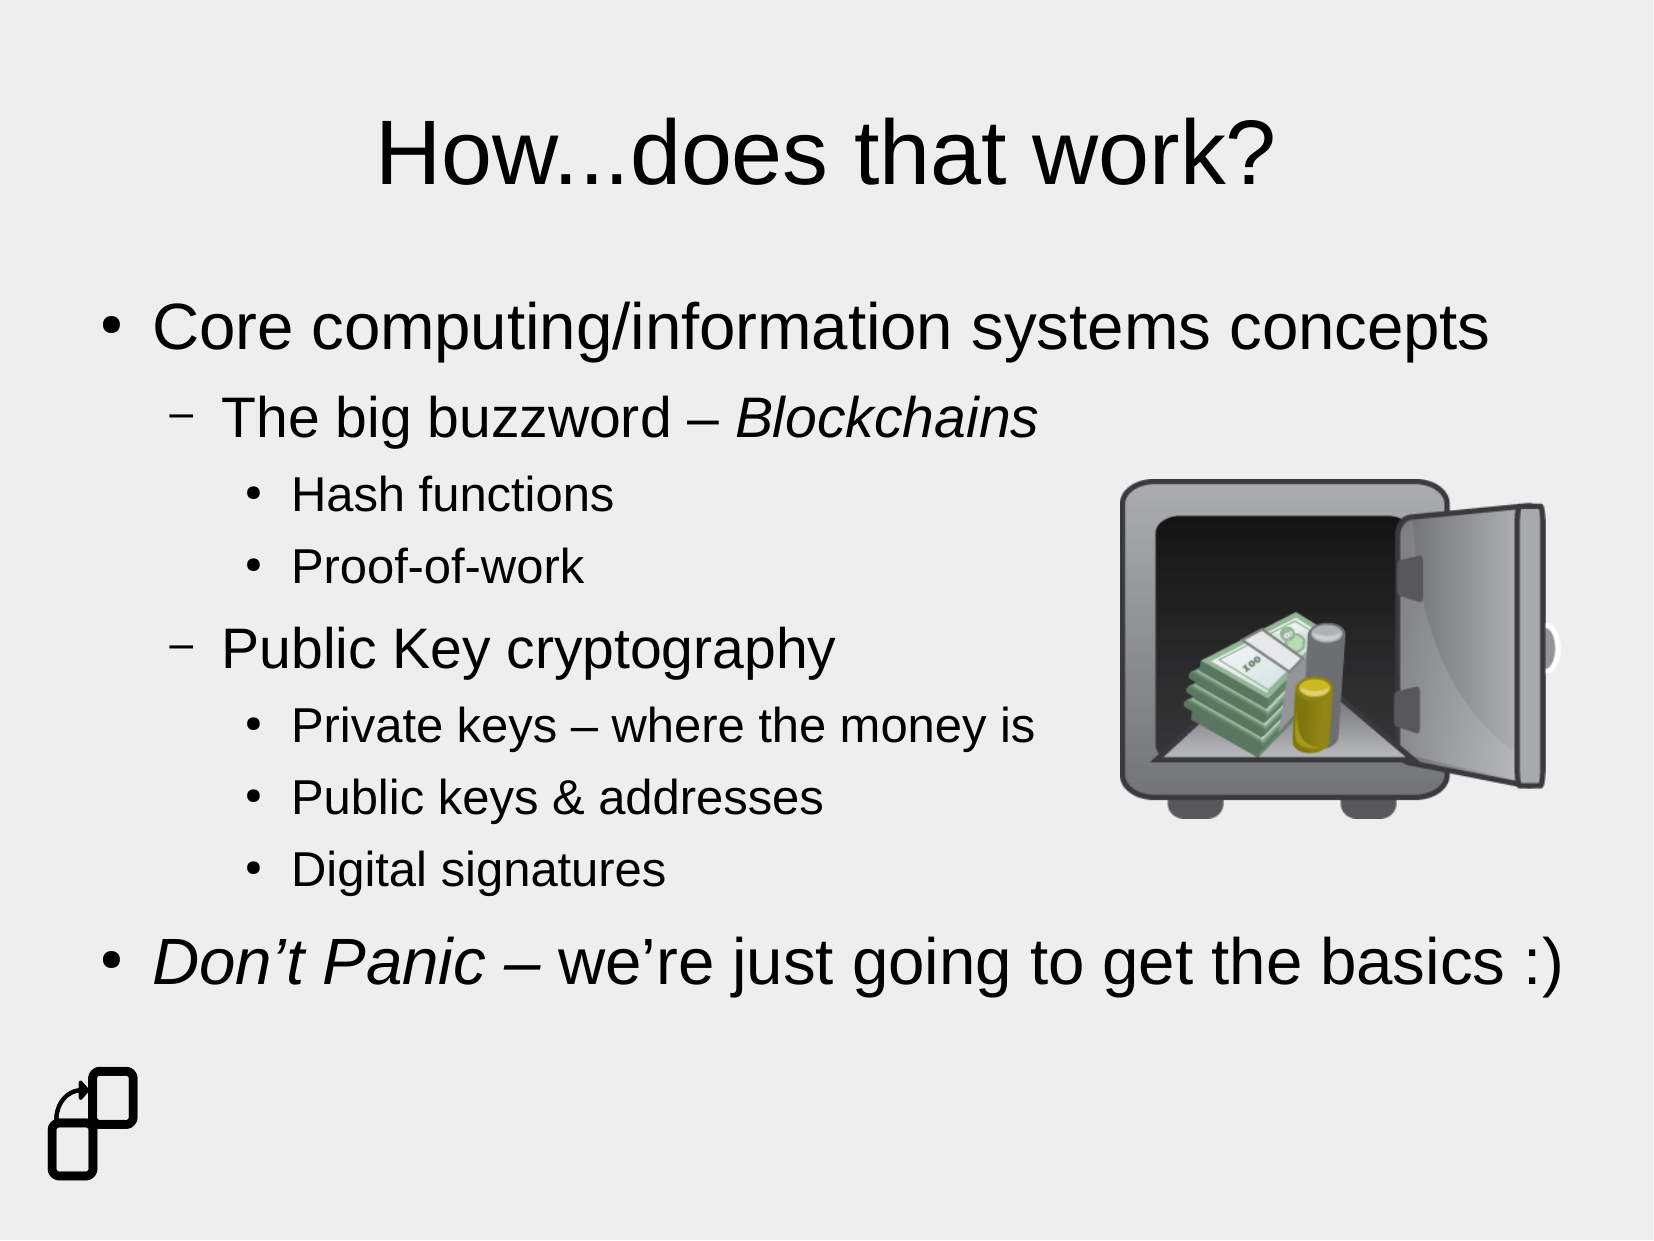

# How...does that work?
Core computing/information systems concepts
The big buzzword – Blockchains
Hash functions
Proof-of-work
Public Key cryptography
Private keys – where the money is
Public keys & addresses
Digital signatures
Don’t Panic – we’re just going to get the basics :)